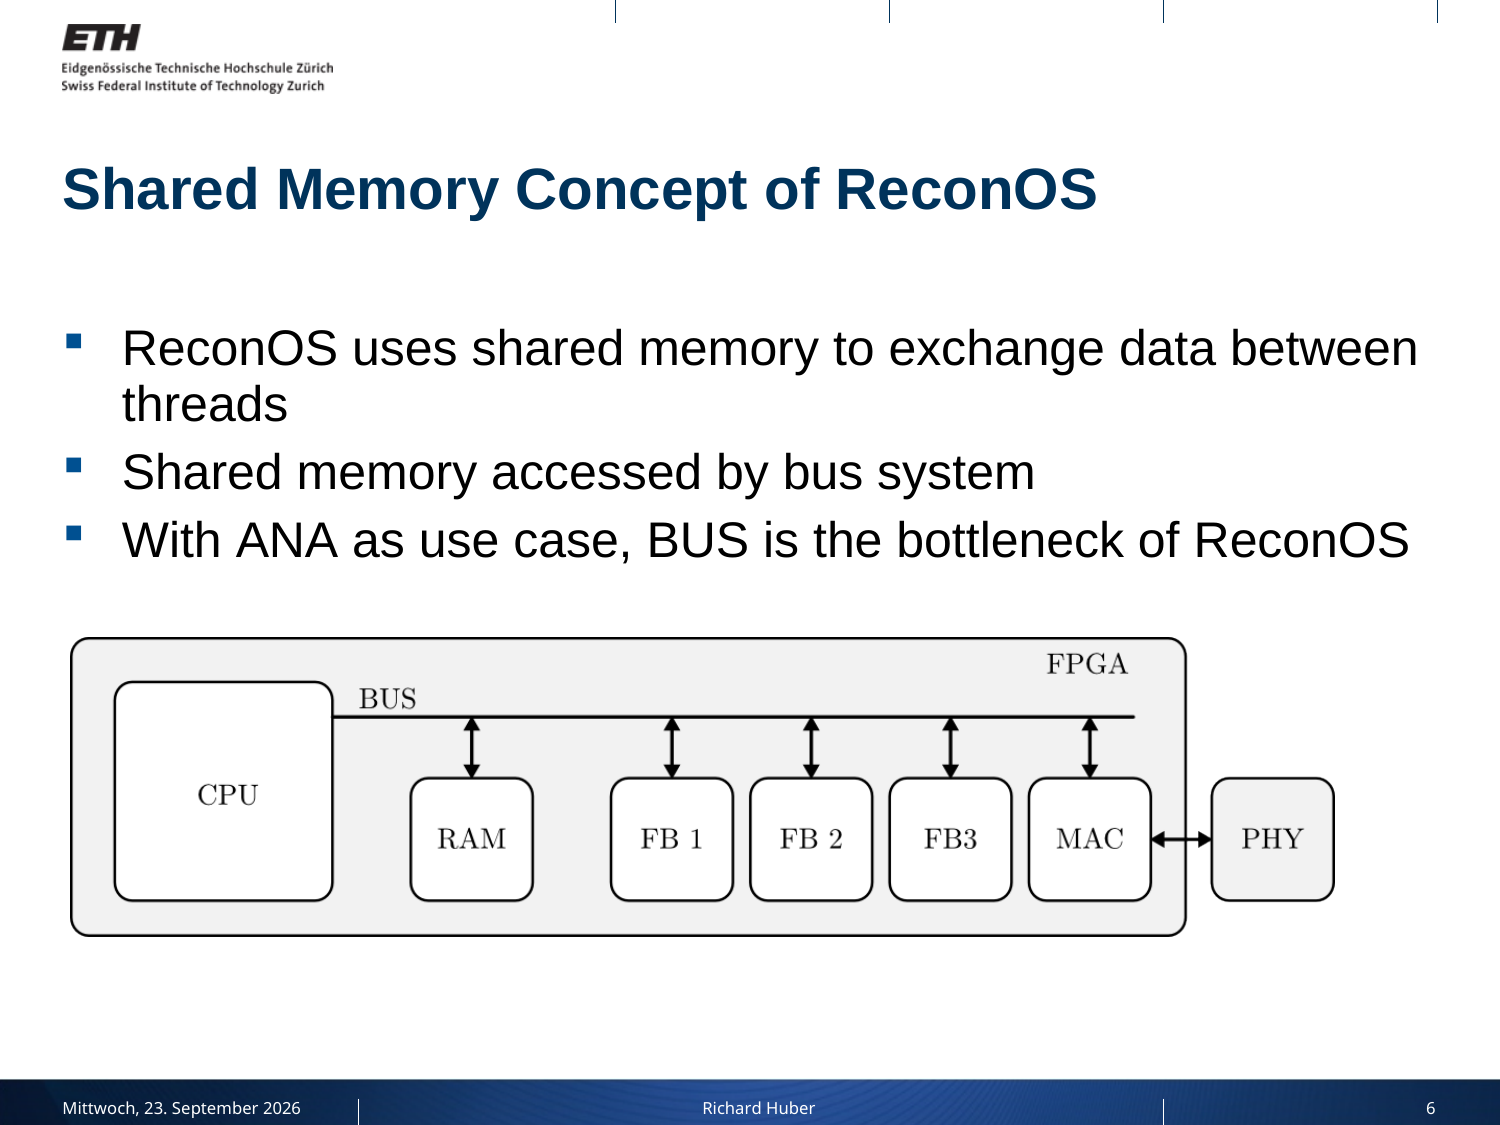

# Shared Memory Concept of ReconOS
ReconOS uses shared memory to exchange data between threads
Shared memory accessed by bus system
With ANA as use case, BUS is the bottleneck of ReconOS
6